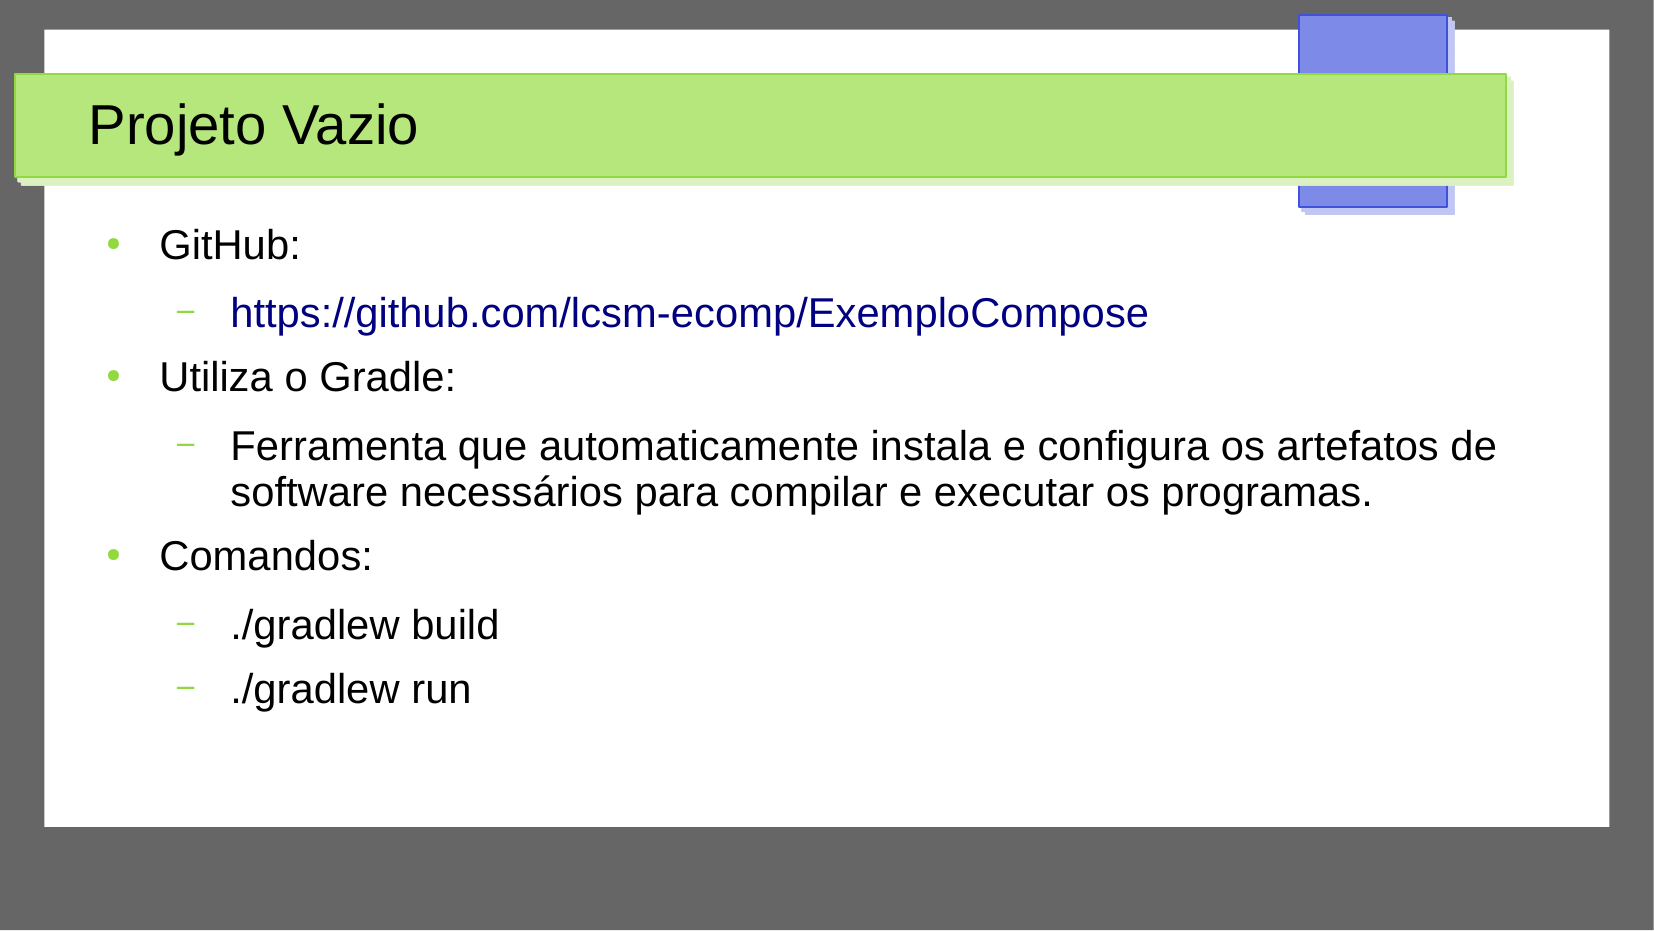

# Projeto Vazio
GitHub:
https://github.com/lcsm-ecomp/ExemploCompose
Utiliza o Gradle:
Ferramenta que automaticamente instala e configura os artefatos de software necessários para compilar e executar os programas.
Comandos:
./gradlew build
./gradlew run